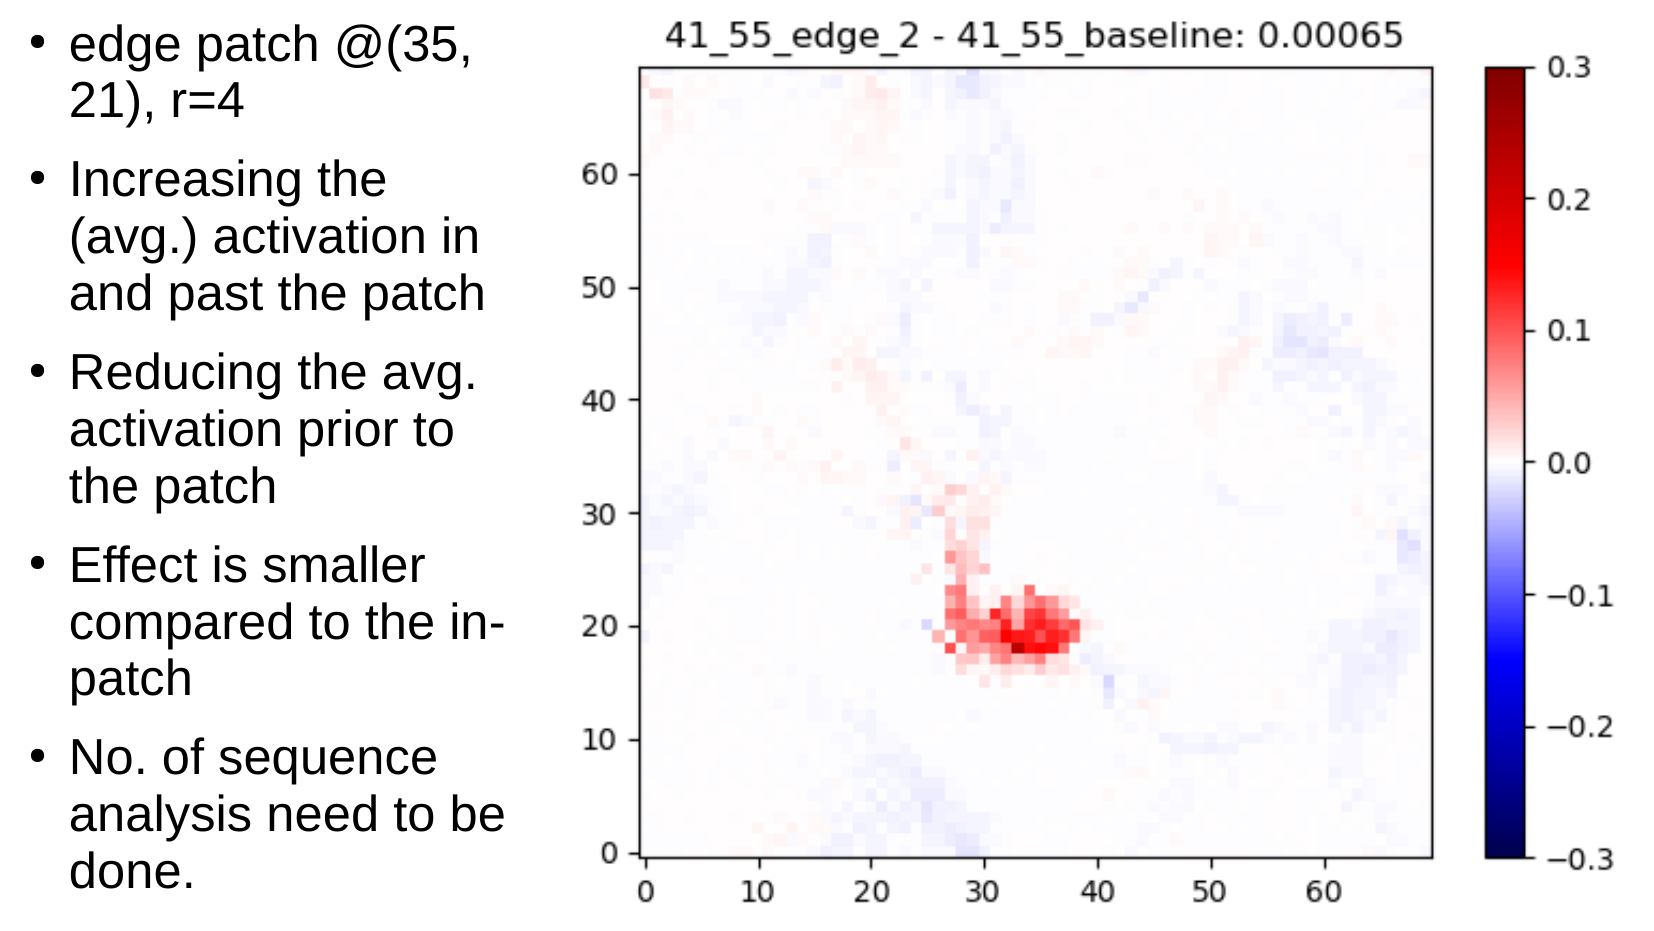

edge patch @(35, 21), r=4
Increasing the (avg.) activation in and past the patch
Reducing the avg. activation prior to the patch
Effect is smaller compared to the in-patch
No. of sequence analysis need to be done.
#